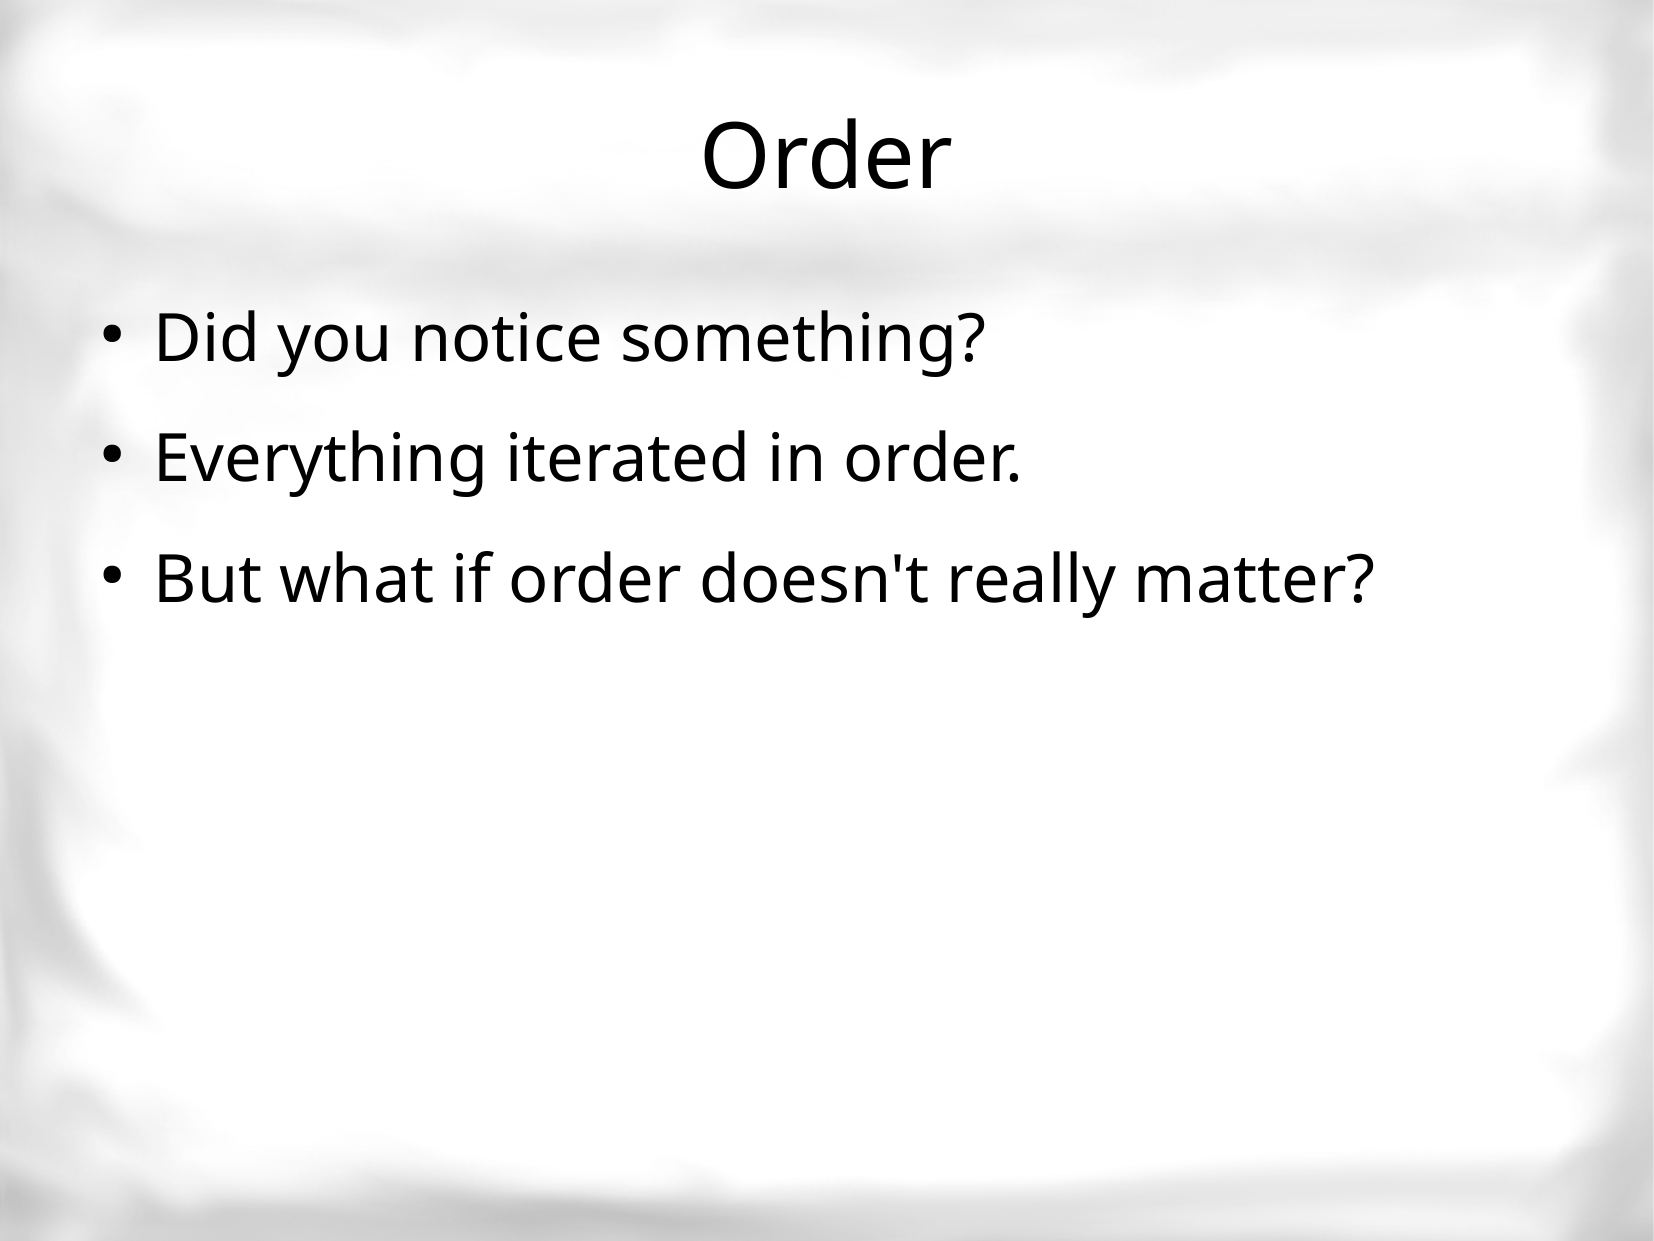

# Order
Did you notice something?
Everything iterated in order.
But what if order doesn't really matter?